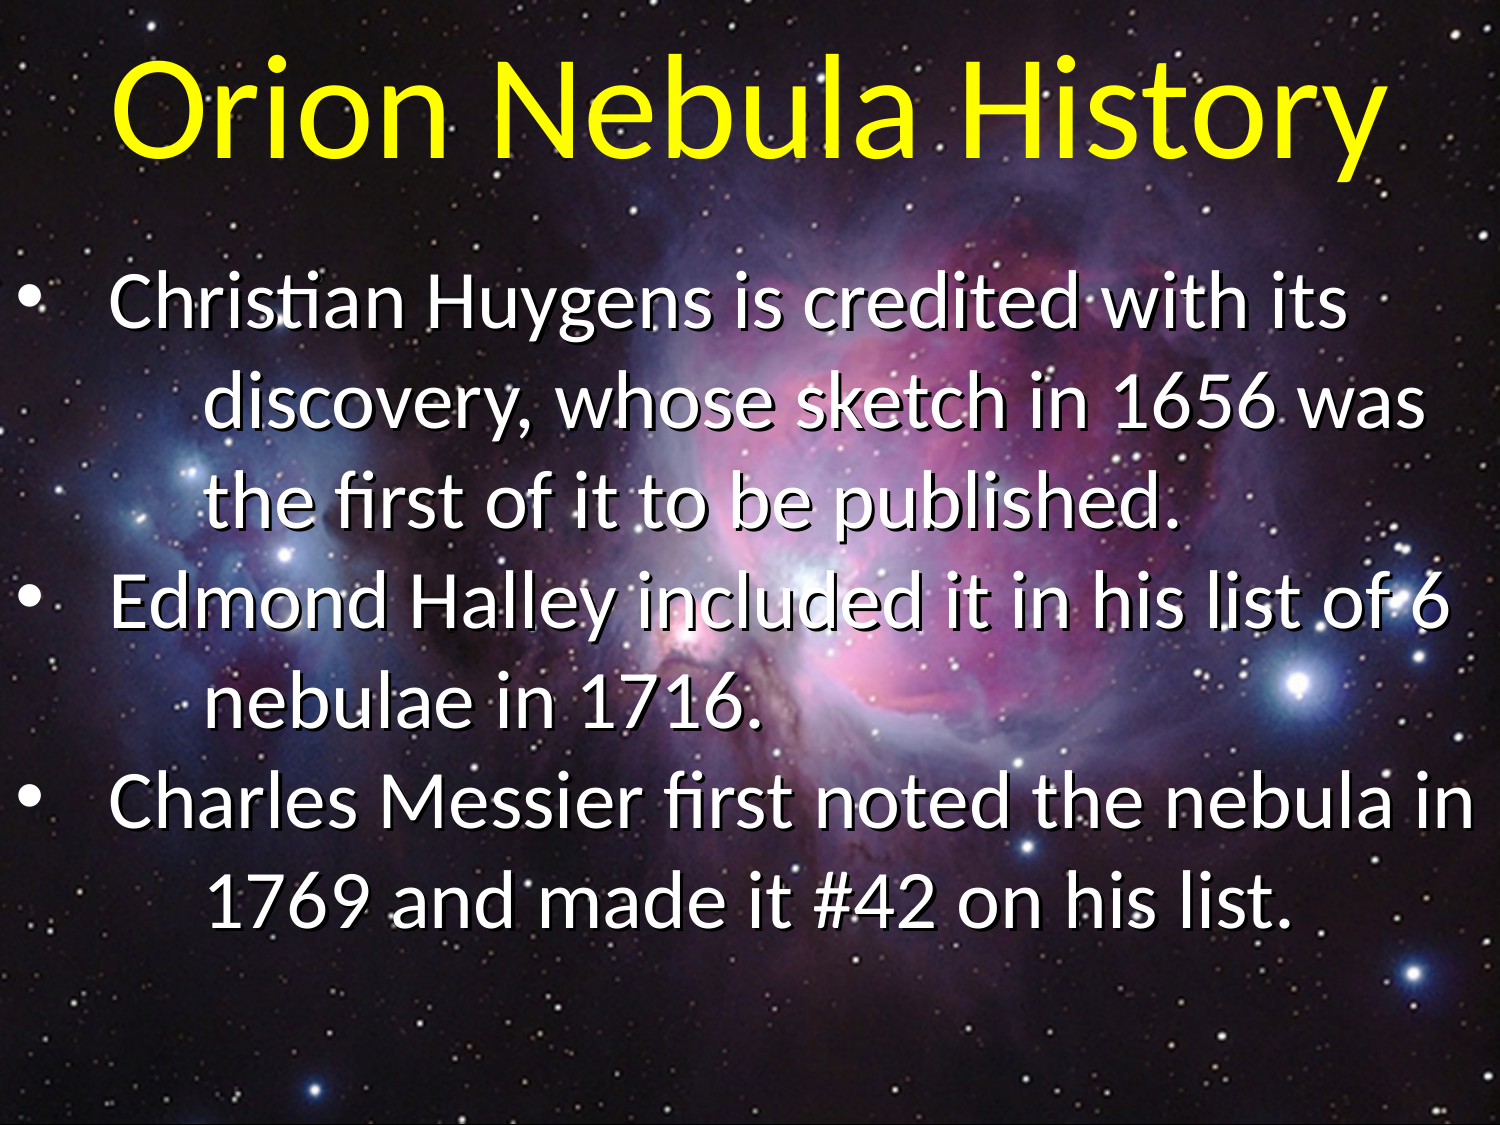

Orion Nebula History
Christian Huygens is credited with its discovery, whose sketch in 1656 was 	the first of it to be published.
Edmond Halley included it in his list of 6 nebulae in 1716.
Charles Messier first noted the nebula in 1769 and made it #42 on his list.